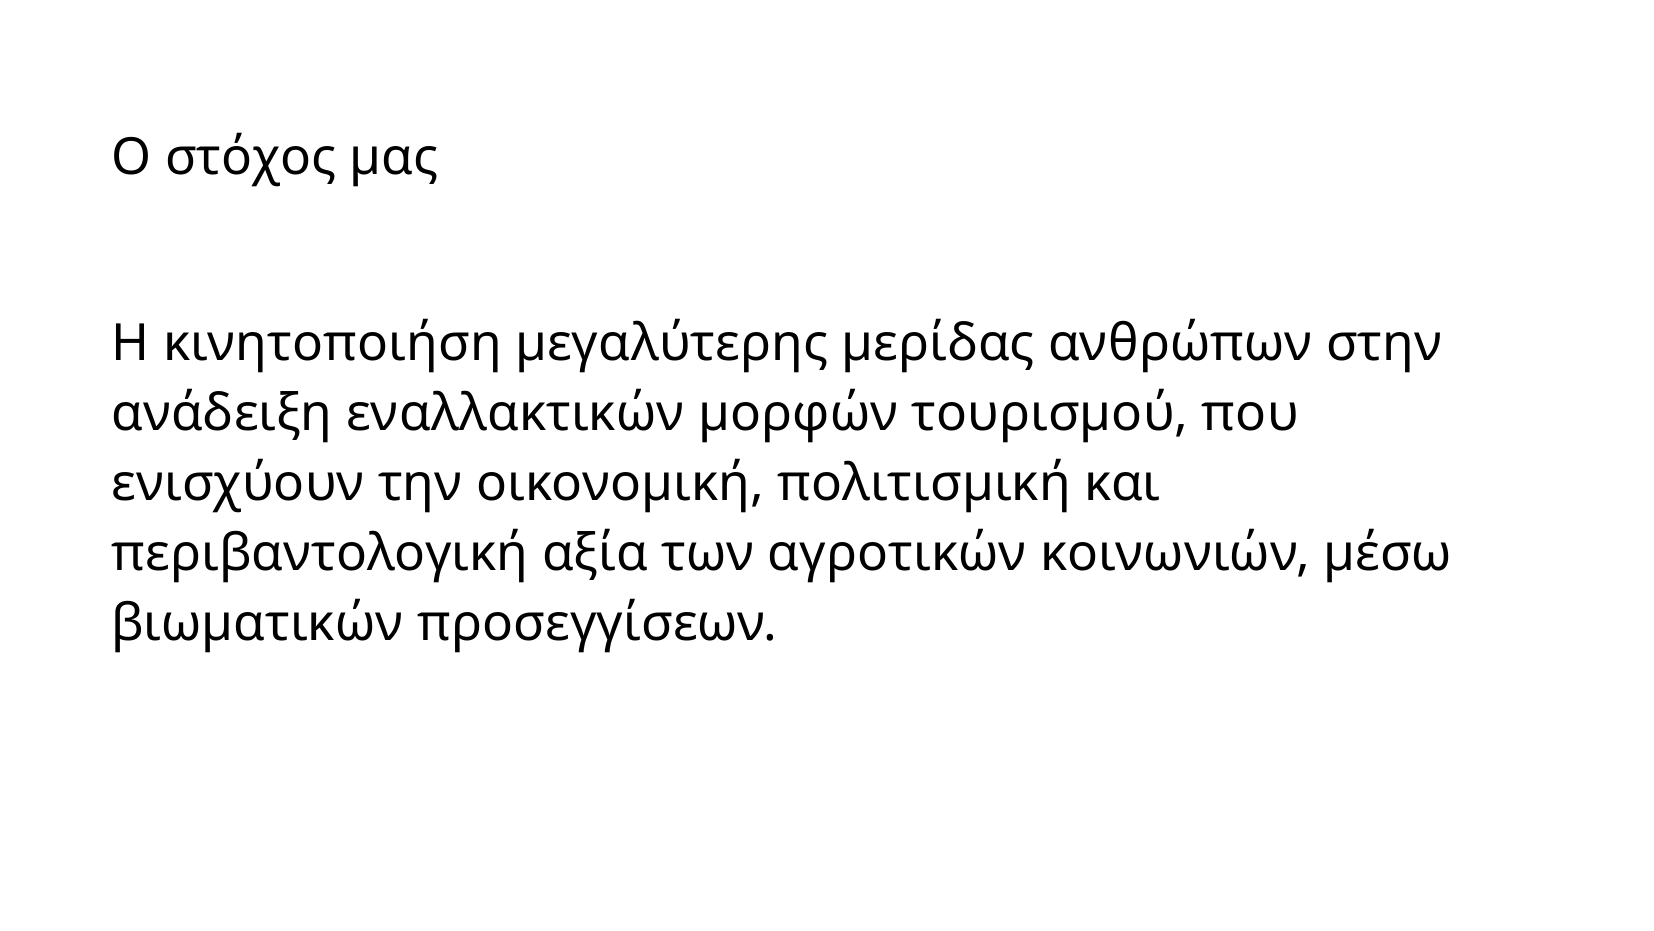

# Ο στόχος μας
Η κινητοποιήση μεγαλύτερης μερίδας ανθρώπων στην ανάδειξη εναλλακτικών μορφών τουρισμού, που ενισχύουν την οικονομική, πολιτισμική και περιβαντολογική αξία των αγροτικών κοινωνιών, μέσω βιωματικών προσεγγίσεων.